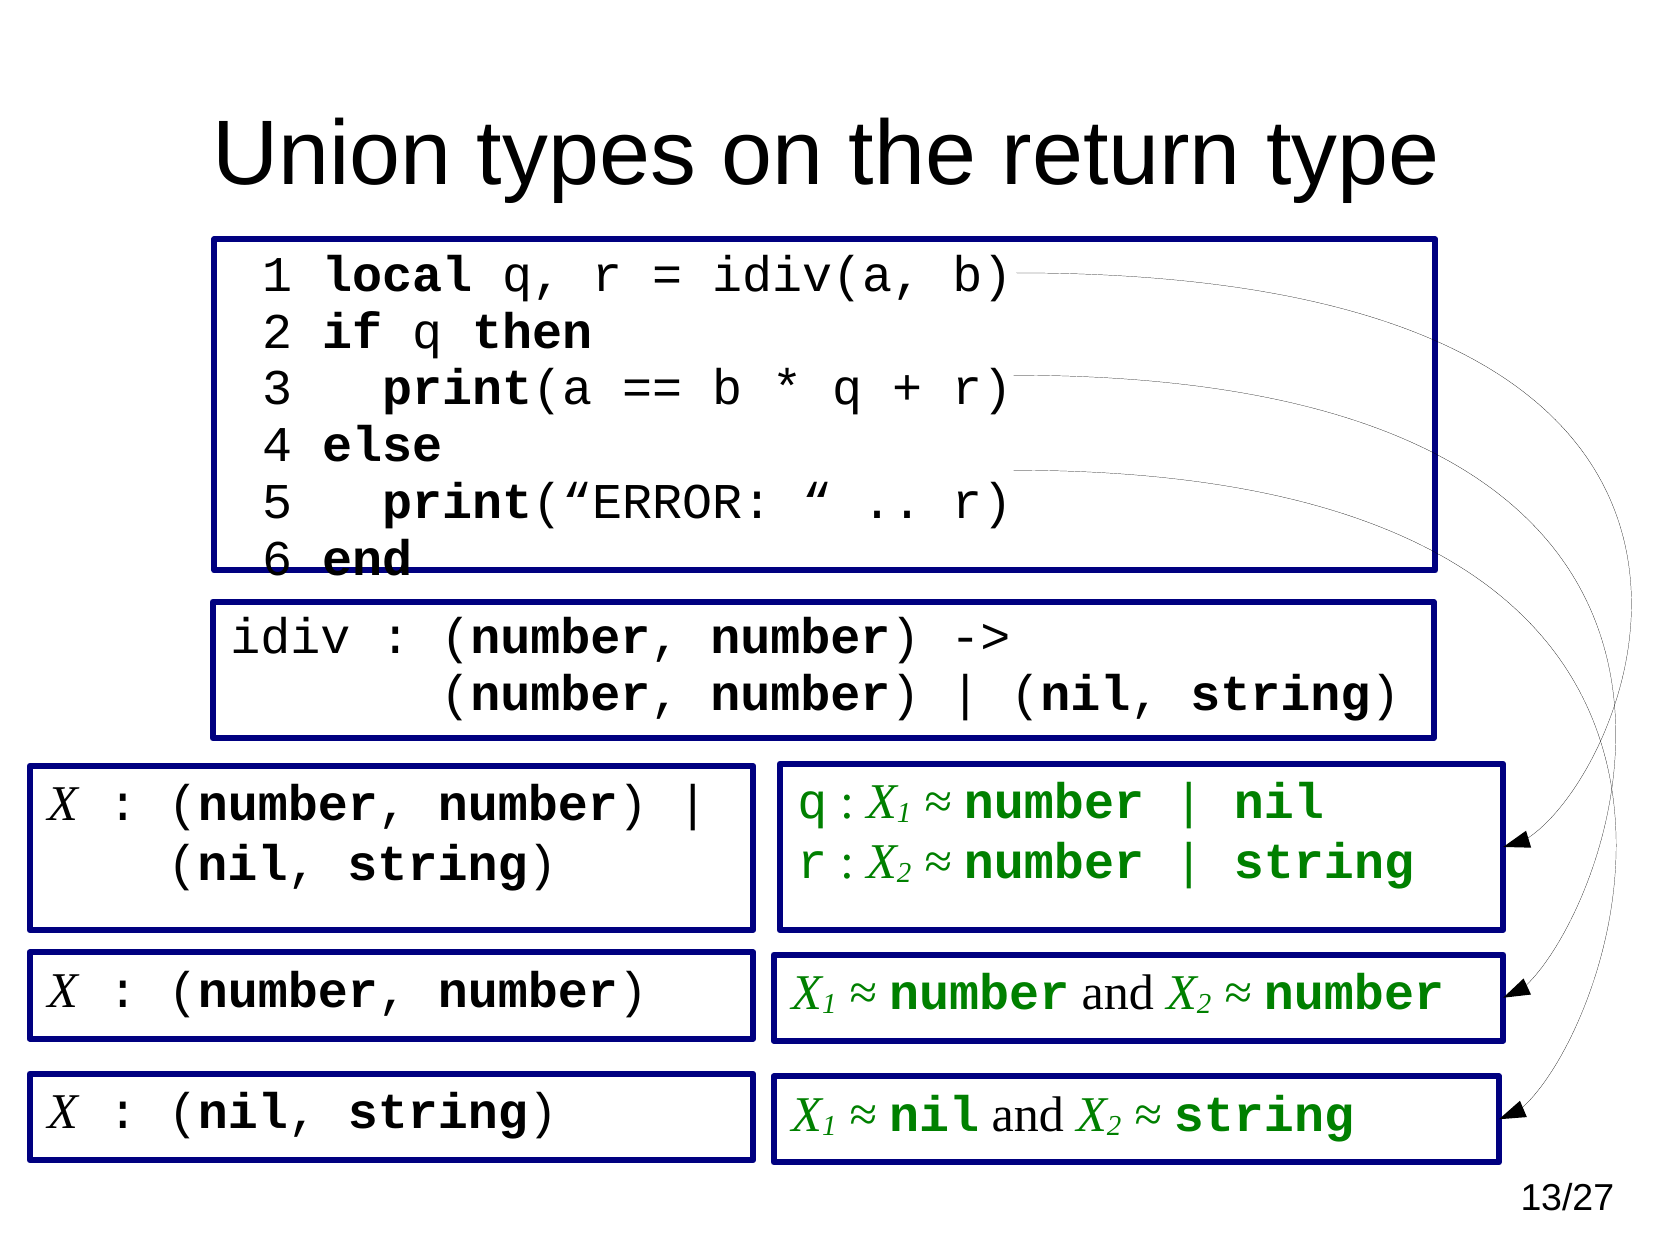

# Union types on the return type
 1 local q, r = idiv(a, b)
 2 if q then
 3 print(a == b * q + r)
 4 else
 5 print(“ERROR: “ .. r)
 6 end
idiv : (number, number) ->
 (number, number) | (nil, string)
q : X1 ≈ number | nil
r : X2 ≈ number | string
X : (number, number) |
 (nil, string)
X : (number, number)
X1 ≈ number and X2 ≈ number
X : (nil, string)
X1 ≈ nil and X2 ≈ string
 13/27